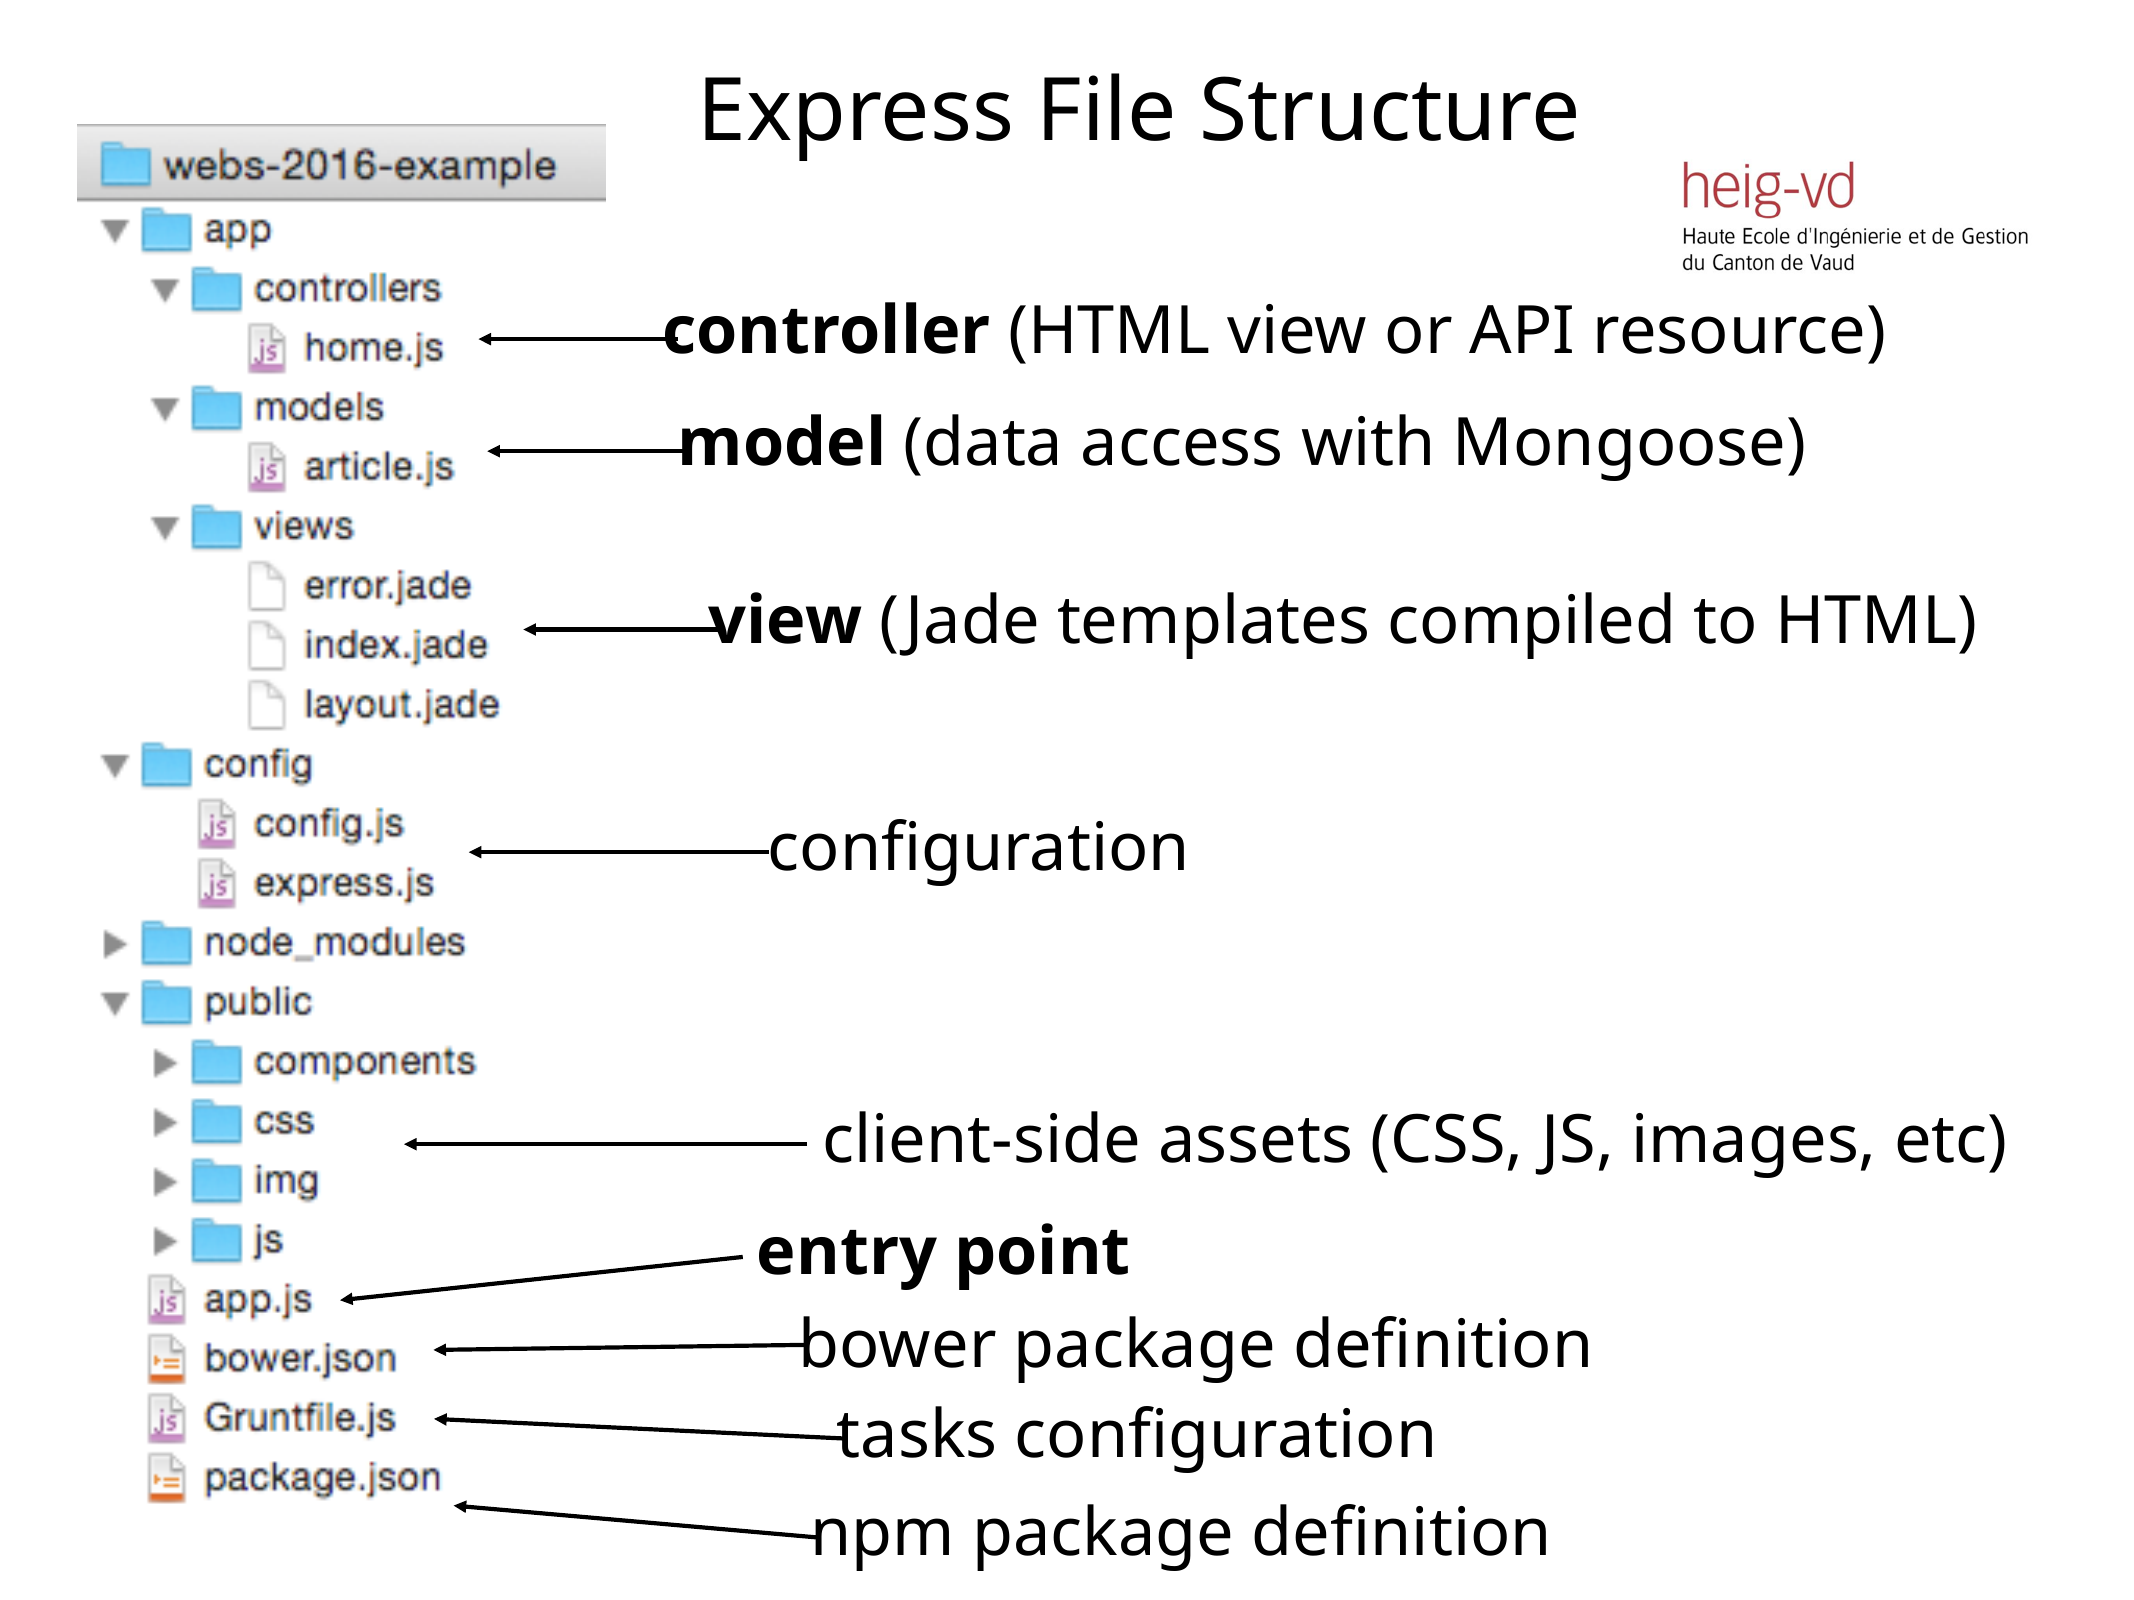

Express File Structure
controller (HTML view or API resource)
model (data access with Mongoose)
view (Jade templates compiled to HTML)
configuration
client-side assets (CSS, JS, images, etc)
entry point
bower package definition
tasks configuration
npm package definition